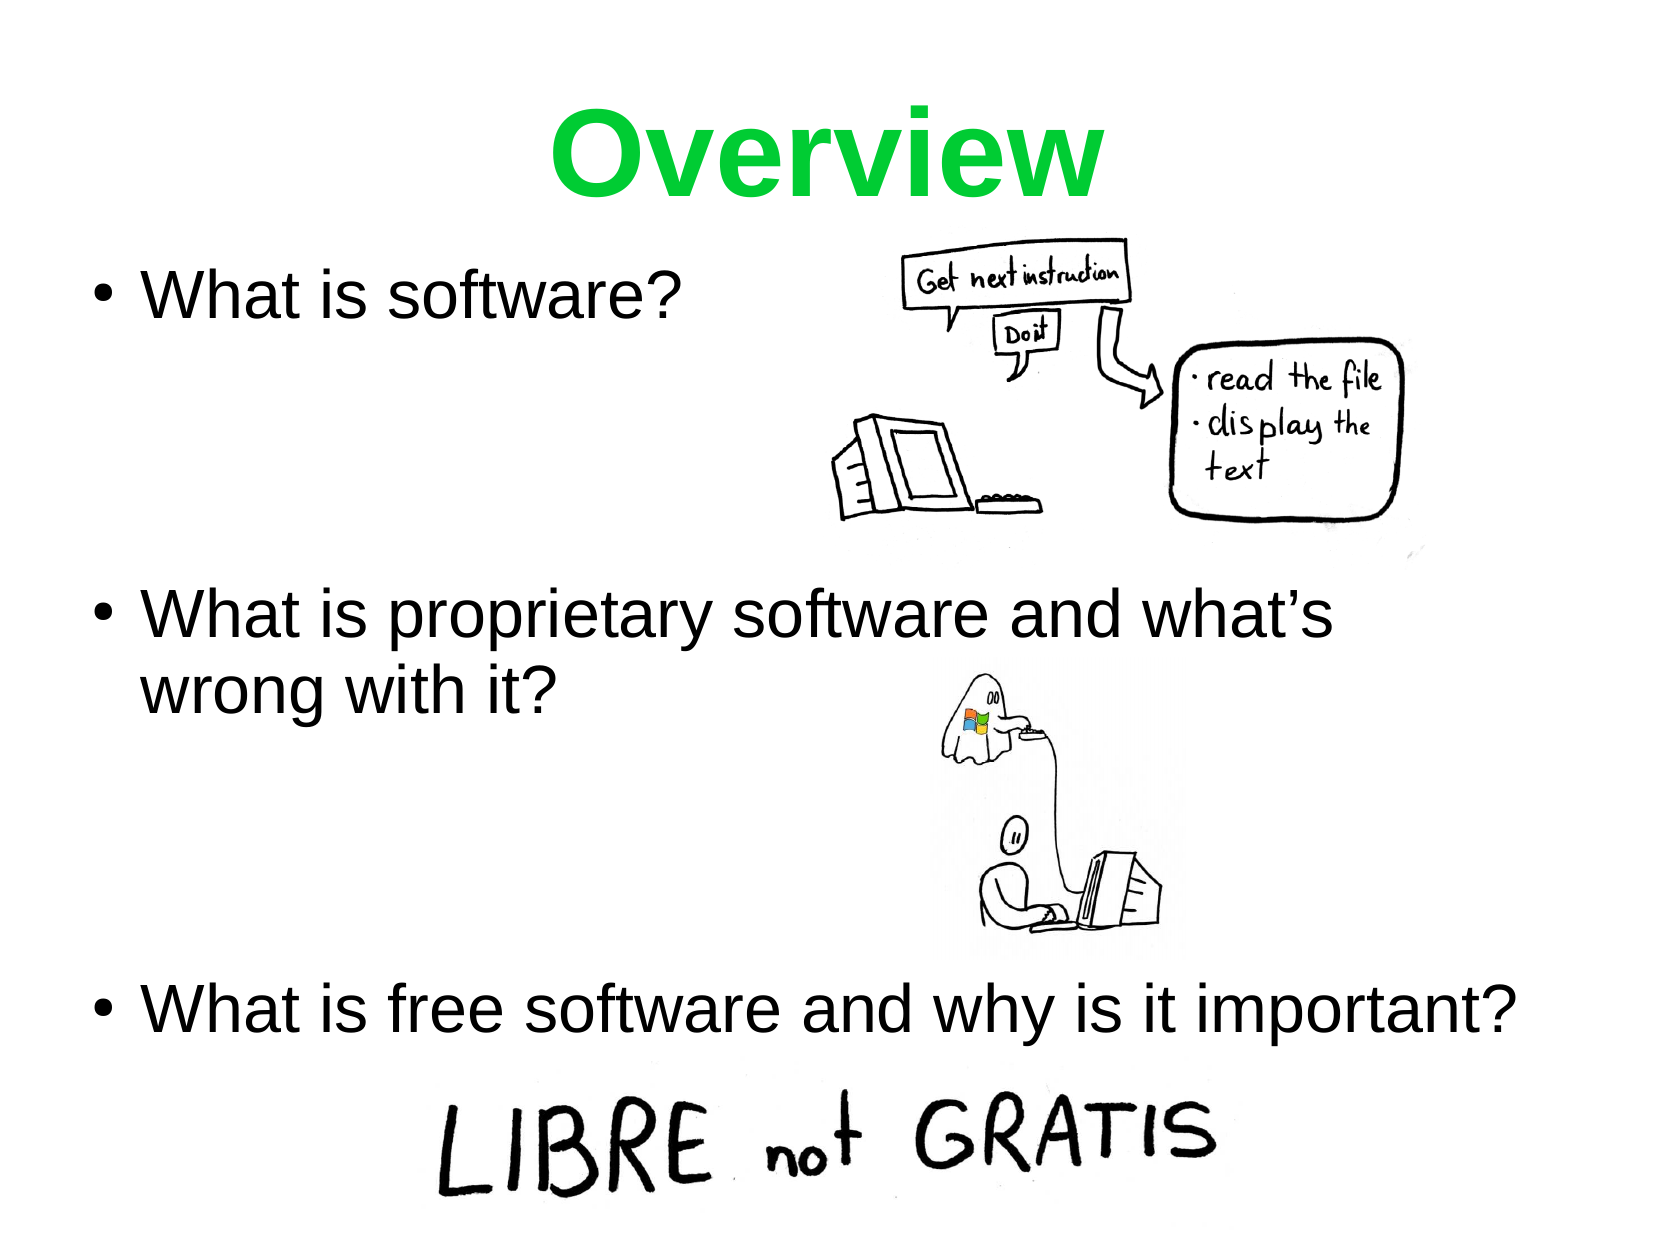

# Overview
What is software?
What is proprietary software and what’s wrong with it?
What is free software and why is it important?